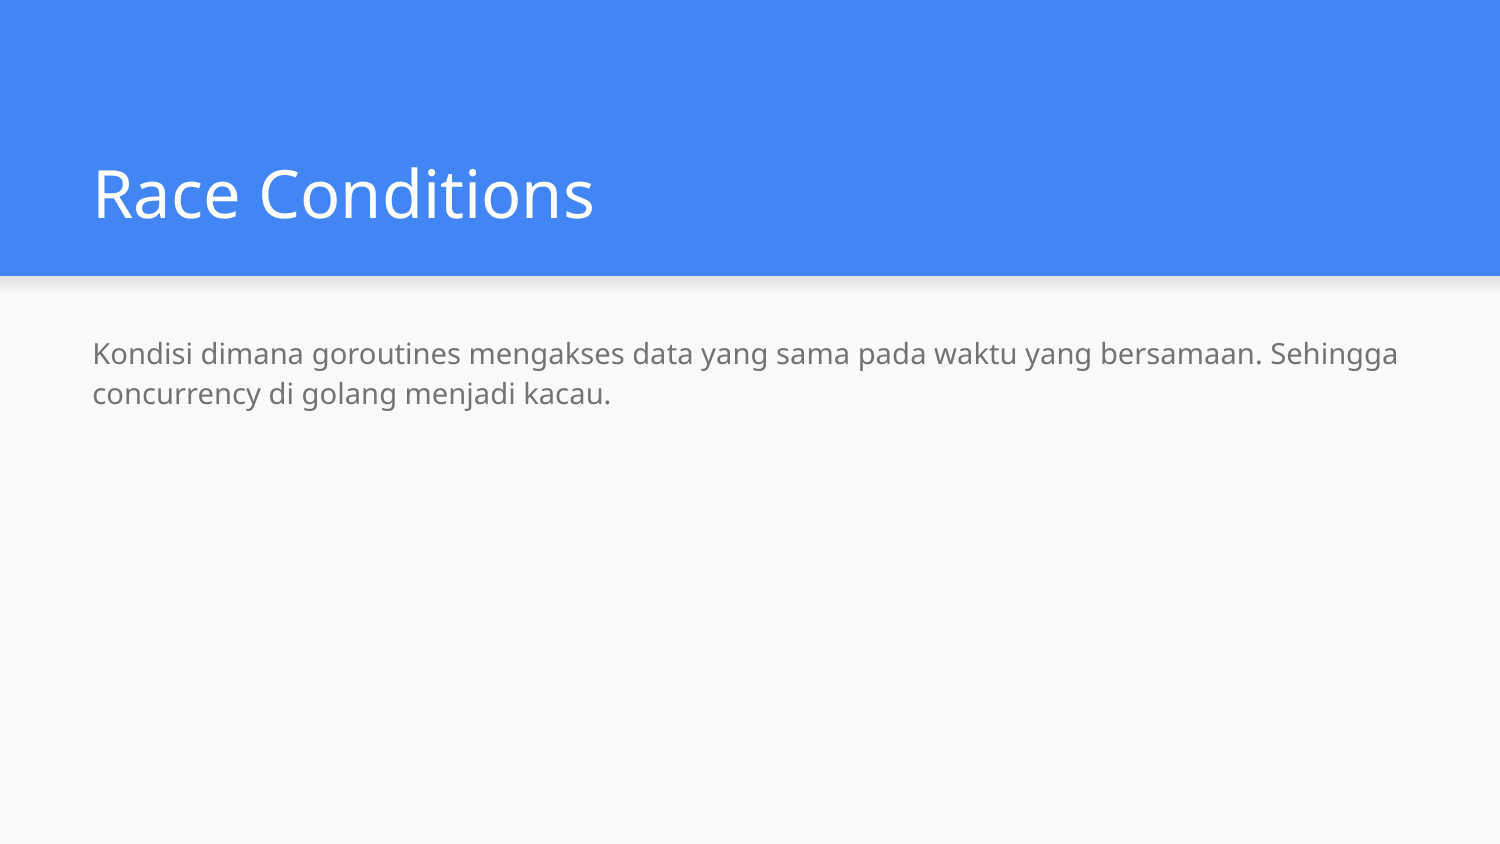

# Race Conditions
Kondisi dimana goroutines mengakses data yang sama pada waktu yang bersamaan. Sehingga concurrency di golang menjadi kacau.